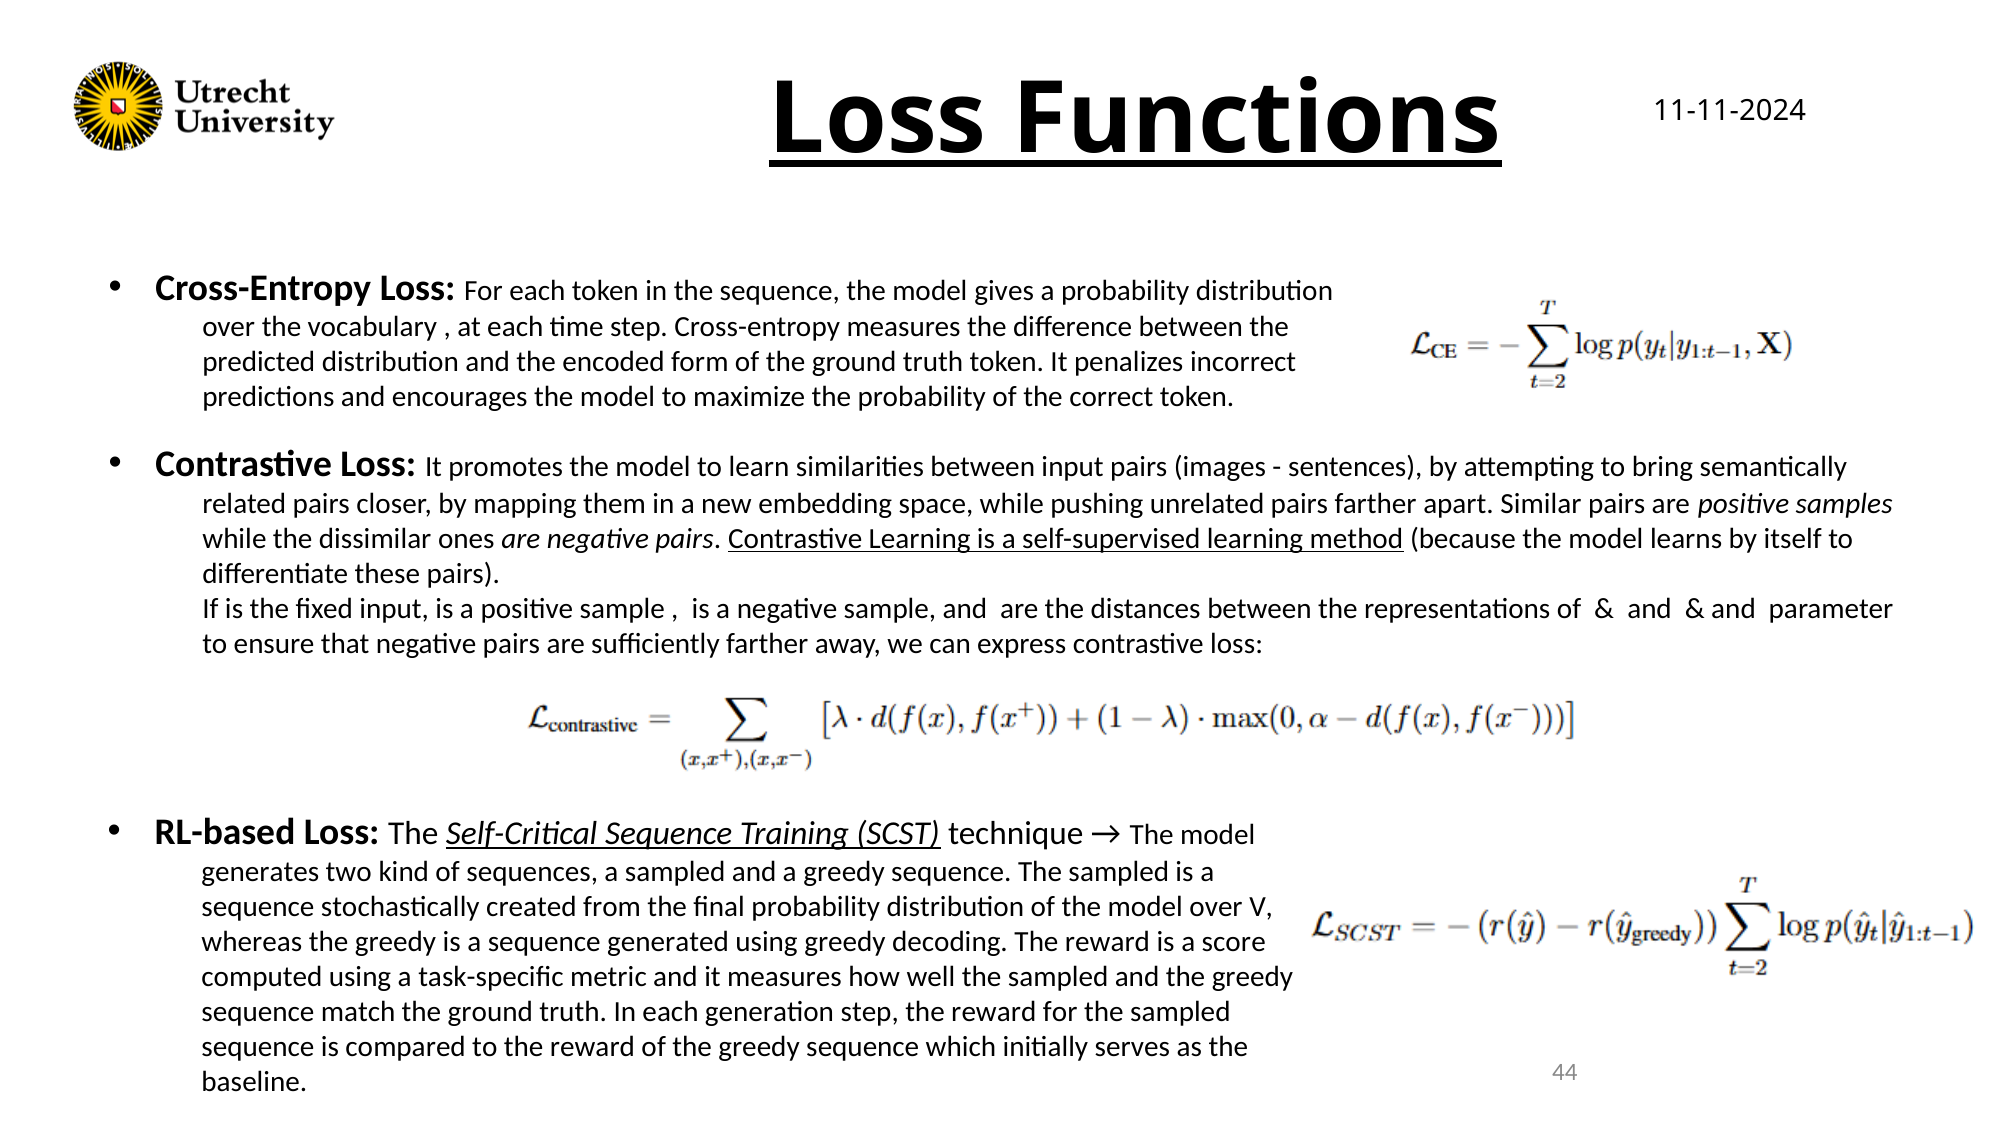

Loss Functions
11-11-2024
Cross-Entropy Loss: For each token in the sequence, the model gives a probability distribution over the vocabulary , at each time step. Cross-entropy measures the difference between the predicted distribution and the encoded form of the ground truth token. It penalizes incorrect predictions and encourages the model to maximize the probability of the correct token.
Contrastive Loss: It promotes the model to learn similarities between input pairs (images - sentences), by attempting to bring semantically related pairs closer, by mapping them in a new embedding space, while pushing unrelated pairs farther apart. Similar pairs are positive samples while the dissimilar ones are negative pairs. Contrastive Learning is a self-supervised learning method (because the model learns by itself to differentiate these pairs).
If is the fixed input, is a positive sample , is a negative sample, and are the distances between the representations of & and & and parameter to ensure that negative pairs are sufficiently farther away, we can express contrastive loss:
RL-based Loss: The Self-Critical Sequence Training (SCST) technique → The model generates two kind of sequences, a sampled and a greedy sequence. The sampled is a sequence stochastically created from the final probability distribution of the model over V, whereas the greedy is a sequence generated using greedy decoding. The reward is a score computed using a task-specific metric and it measures how well the sampled and the greedy sequence match the ground truth. In each generation step, the reward for the sampled sequence is compared to the reward of the greedy sequence which initially serves as the baseline.